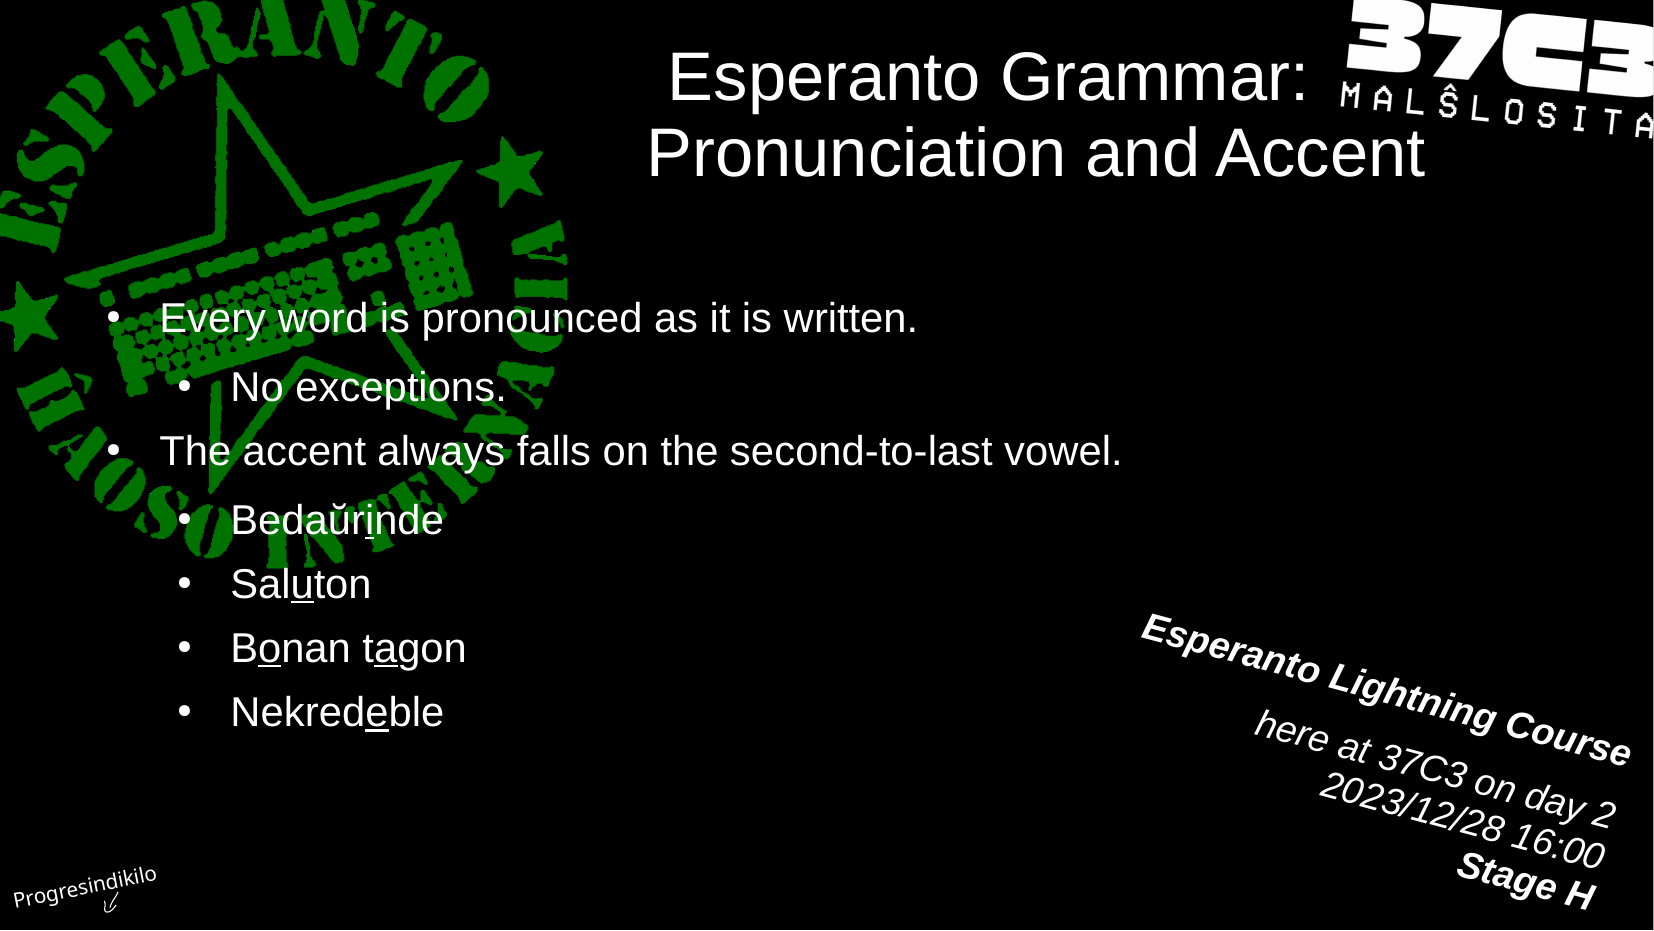

# Esperanto Grammar: Pronunciation and Accent
Every word is pronounced as it is written.
No exceptions.
The accent always falls on the second-to-last vowel.
Bedaŭrinde
Saluton
Bonan tagon
Nekredeble
Esperanto Lightning Course
here at 37C3 on day 2
2023/12/28 16:00
Stage H